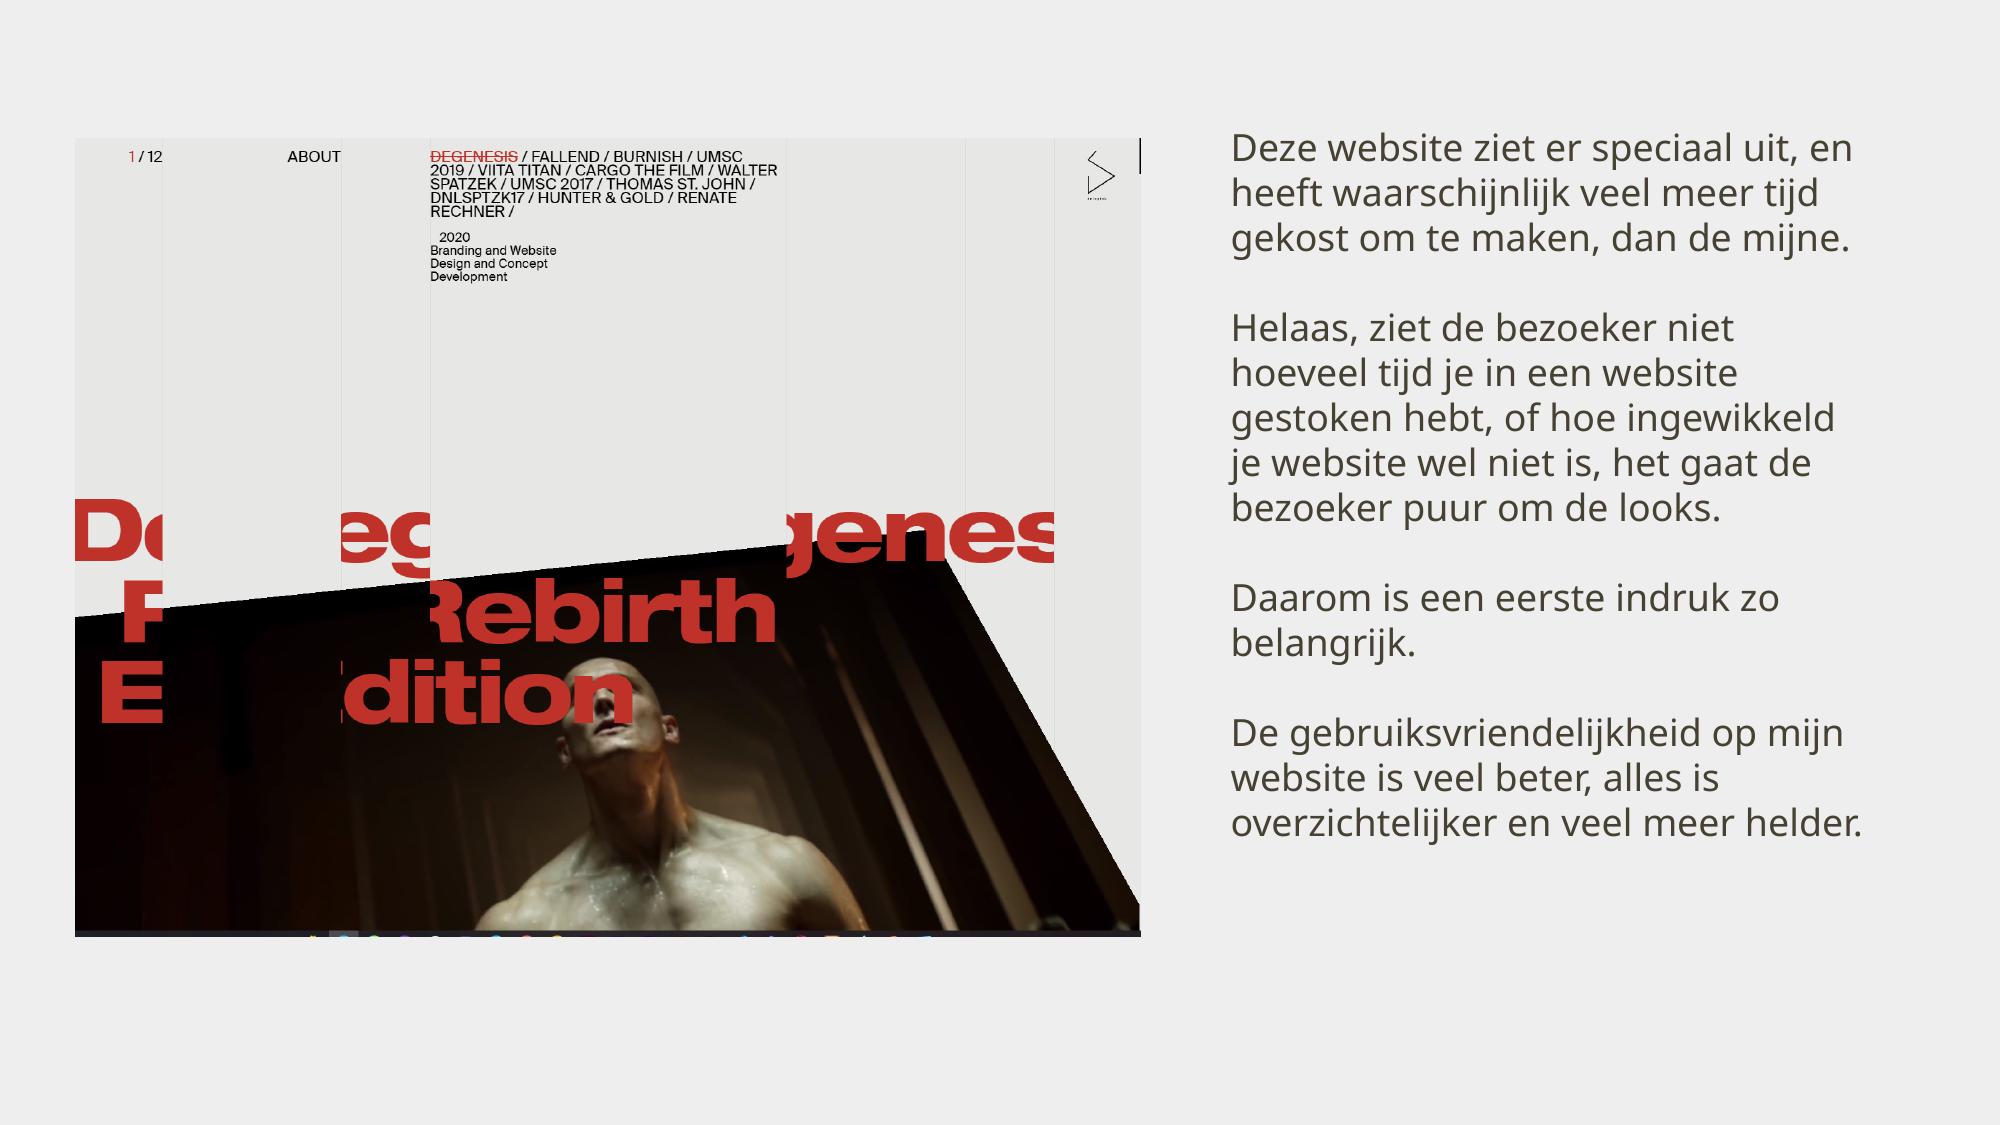

Deze website ziet er speciaal uit, en heeft waarschijnlijk veel meer tijd gekost om te maken, dan de mijne.
Helaas, ziet de bezoeker niet hoeveel tijd je in een website gestoken hebt, of hoe ingewikkeld je website wel niet is, het gaat de bezoeker puur om de looks.
Daarom is een eerste indruk zo belangrijk.
De gebruiksvriendelijkheid op mijn website is veel beter, alles is overzichtelijker en veel meer helder.